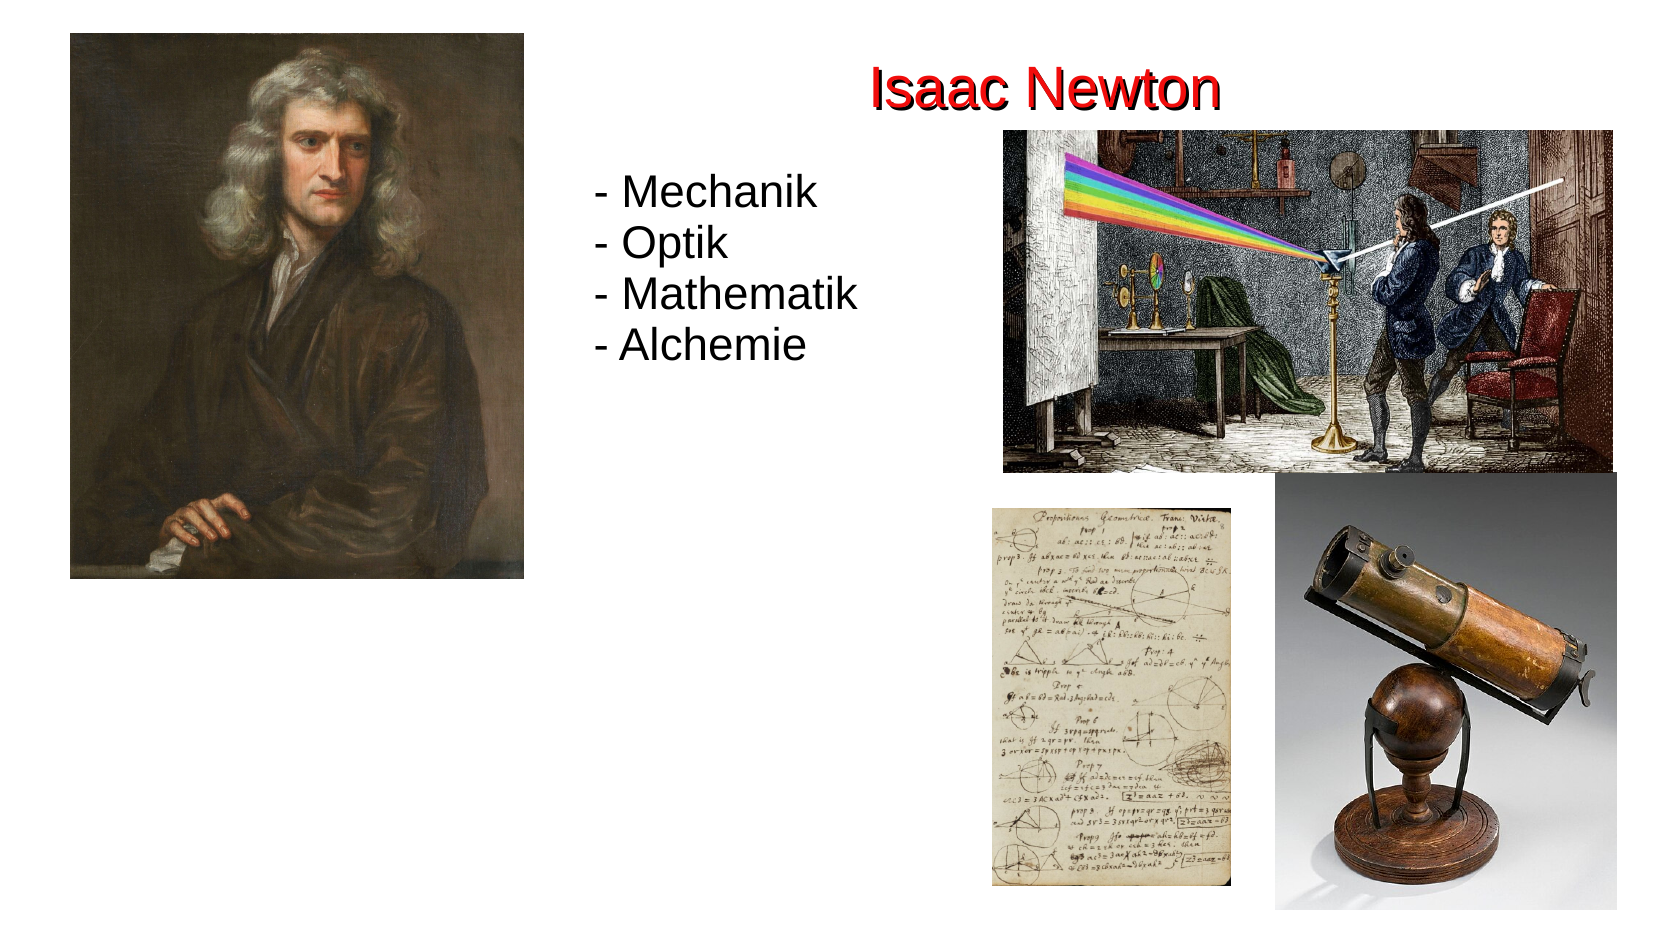

Isaac Newton
- Mechanik
- Optik
- Mathematik
- Alchemie